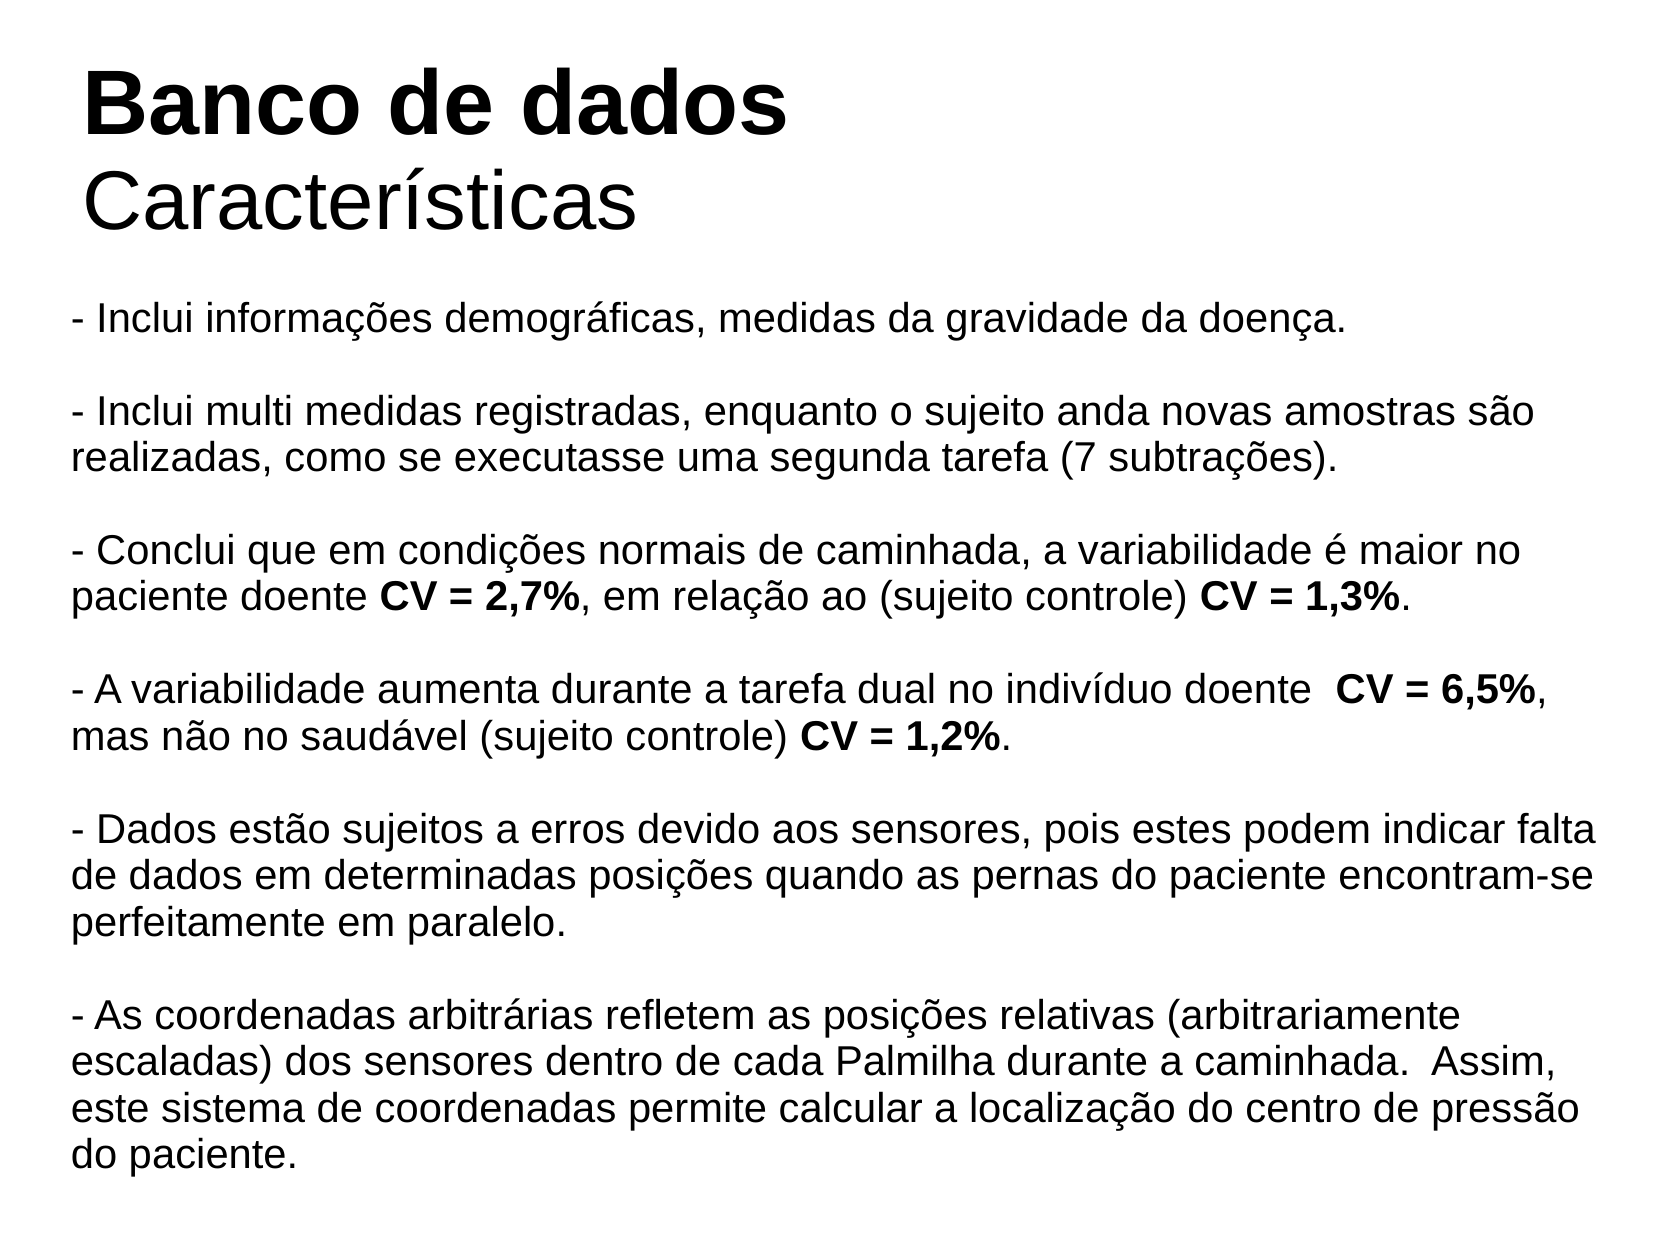

Banco de dados
Características
# - Inclui informações demográficas, medidas da gravidade da doença. - Inclui multi medidas registradas, enquanto o sujeito anda novas amostras são realizadas, como se executasse uma segunda tarefa (7 subtrações). - Conclui que em condições normais de caminhada, a variabilidade é maior no paciente doente CV = 2,7%, em relação ao (sujeito controle) CV = 1,3%. - A variabilidade aumenta durante a tarefa dual no indivíduo doente CV = 6,5%, mas não no saudável (sujeito controle) CV = 1,2%. - Dados estão sujeitos a erros devido aos sensores, pois estes podem indicar falta de dados em determinadas posições quando as pernas do paciente encontram-se perfeitamente em paralelo. - As coordenadas arbitrárias refletem as posições relativas (arbitrariamente escaladas) dos sensores dentro de cada Palmilha durante a caminhada. Assim, este sistema de coordenadas permite calcular a localização do centro de pressão do paciente.